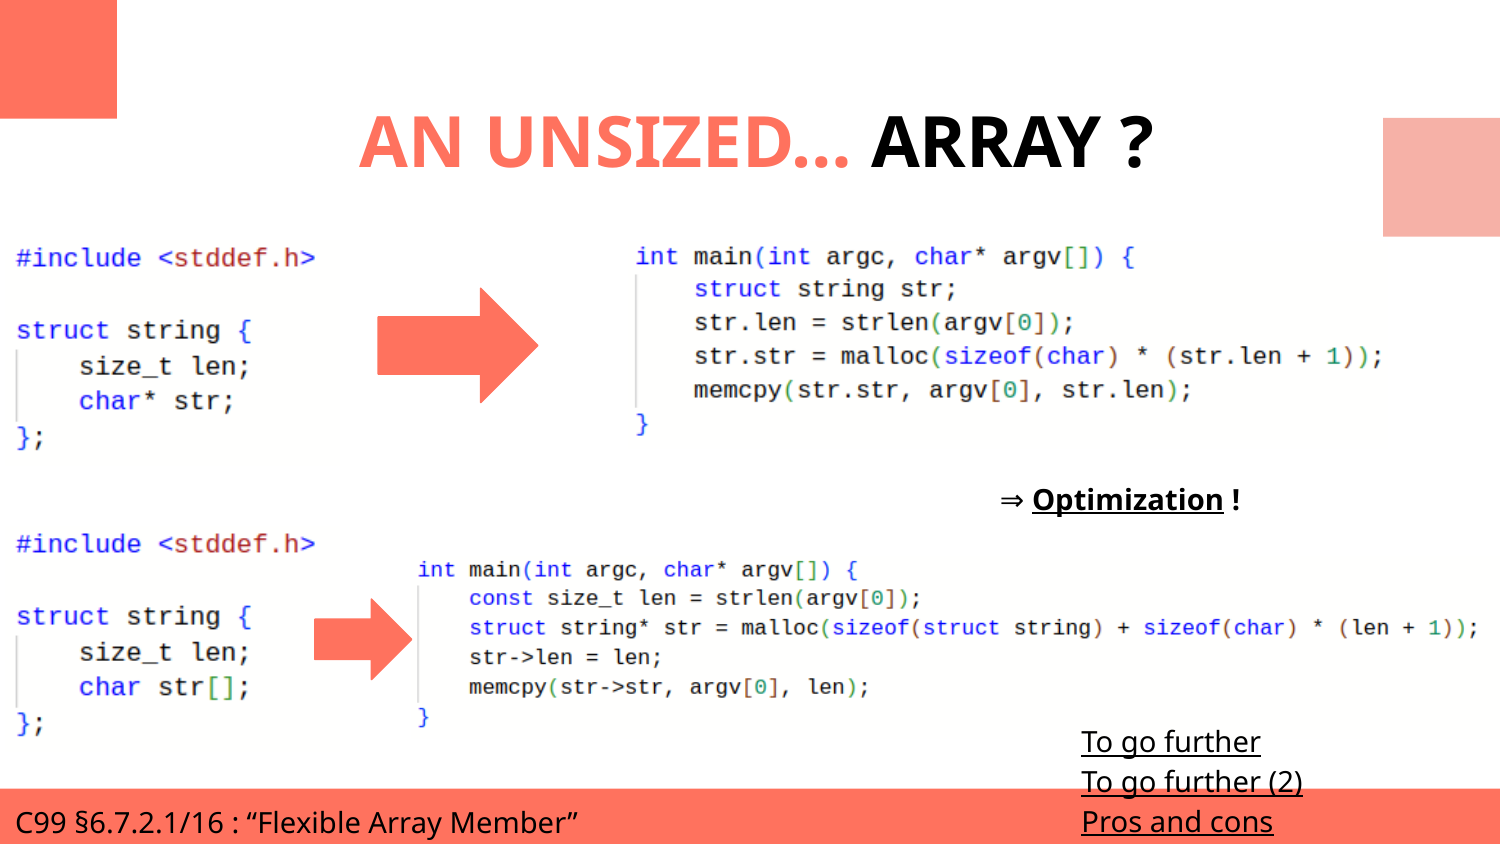

# AN UNSIZED… ARRAY ?
⇒ Optimization !
To go further
To go further (2)
Pros and cons
C99 §6.7.2.1/16 : “Flexible Array Member”